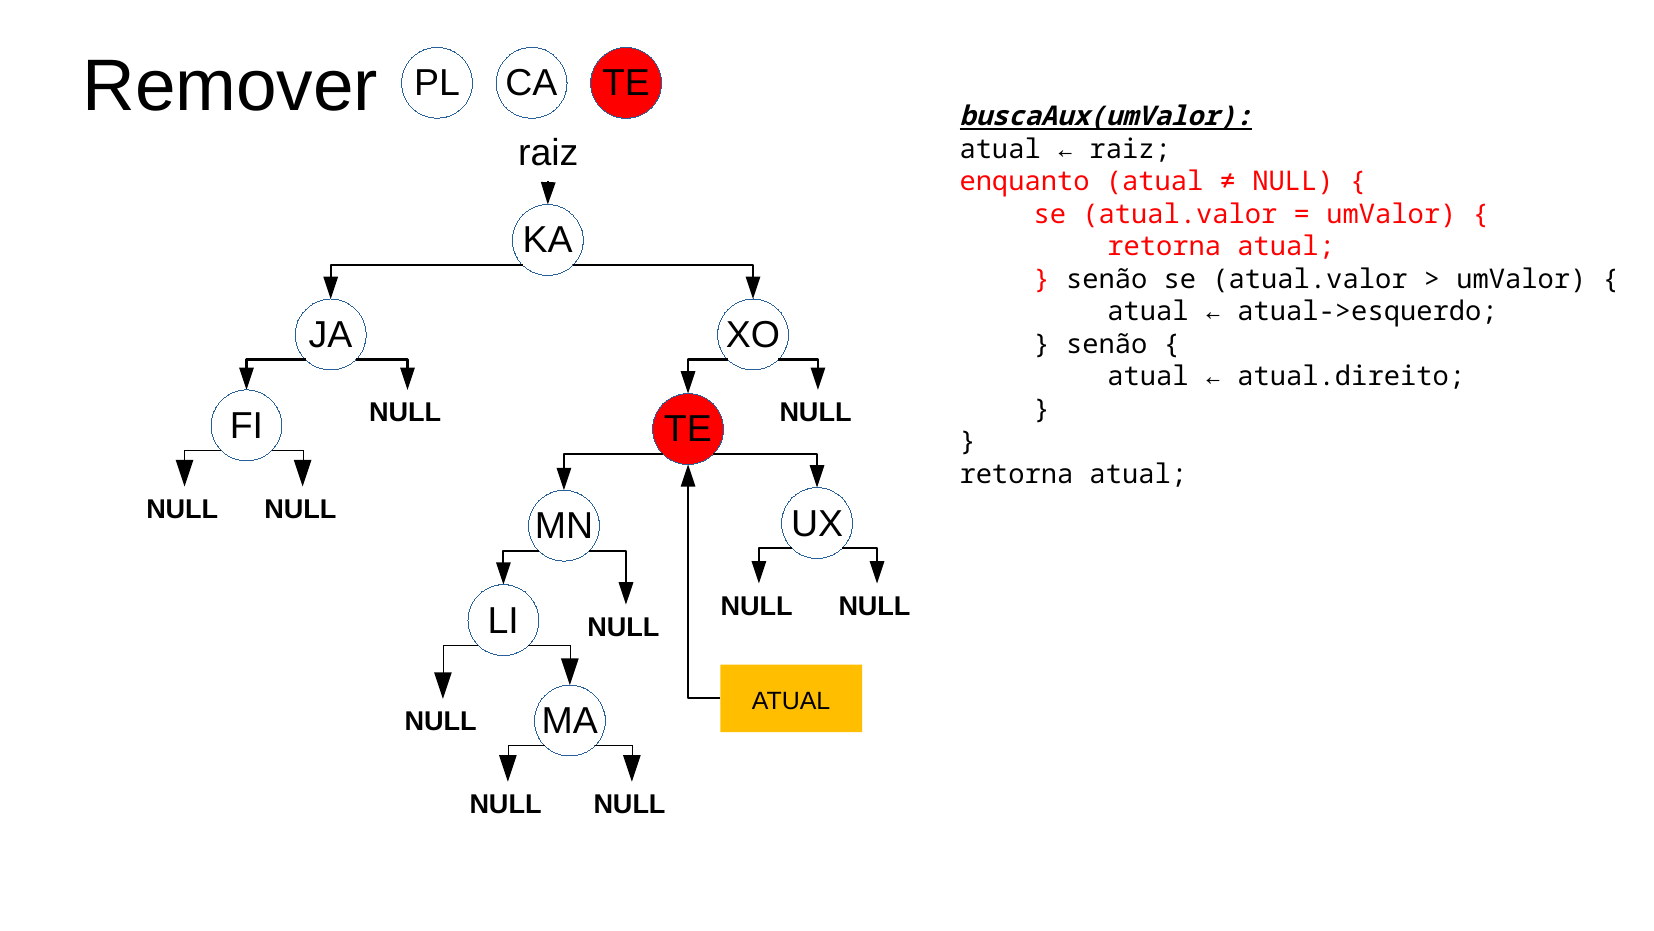

# Remover
PL
CA
TE
buscaAux(umValor):
atual ← raiz;
enquanto (atual ≠ NULL) {
	se (atual.valor = umValor) {
		retorna atual;
	} senão se (atual.valor > umValor) {
		atual ← atual->esquerdo;
	} senão {
		atual ← atual.direito;
	}
}
retorna atual;
raiz
KA
JA
XO
FI
NULL
NULL
TE
NULL
NULL
UX
MN
NULL
NULL
LI
NULL
ATUAL
MA
NULL
NULL
NULL